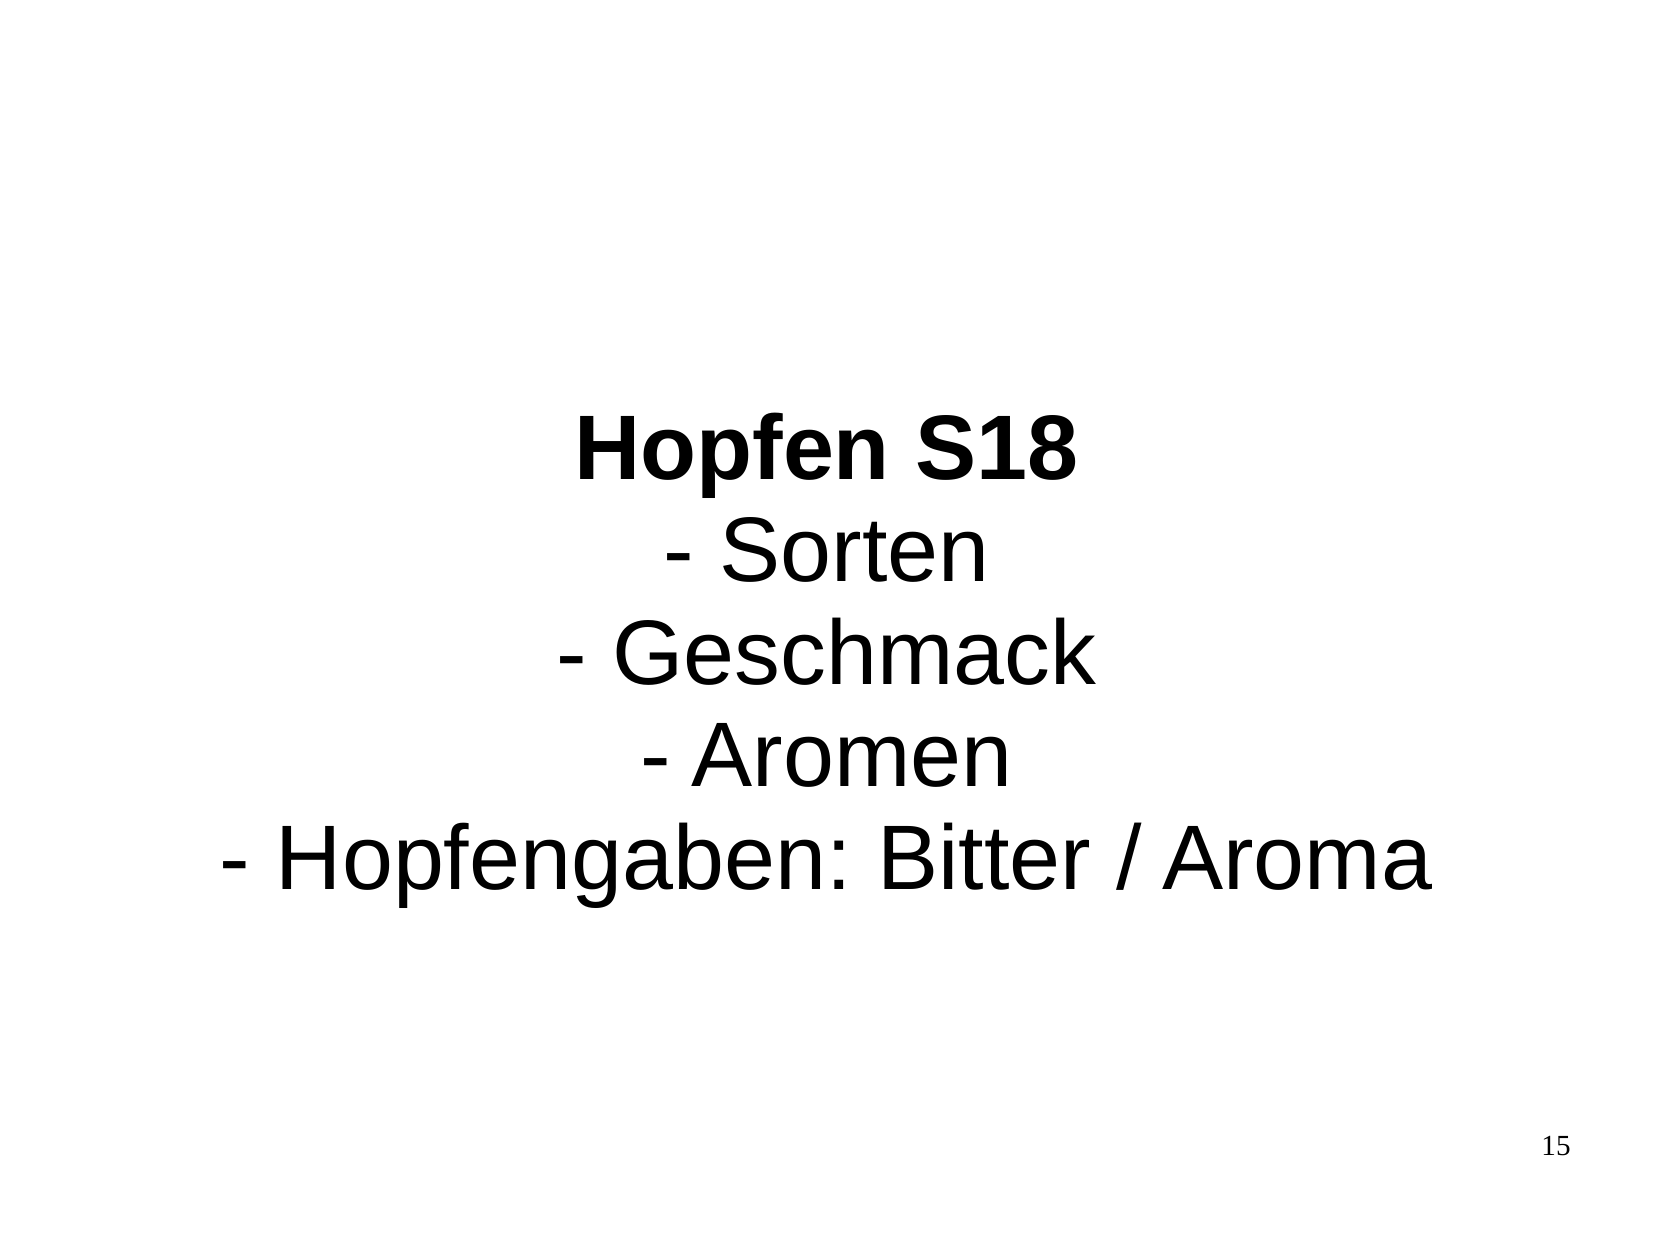

# Hopfen S18 - Sorten - Geschmack - Aromen - Hopfengaben: Bitter / Aroma
15